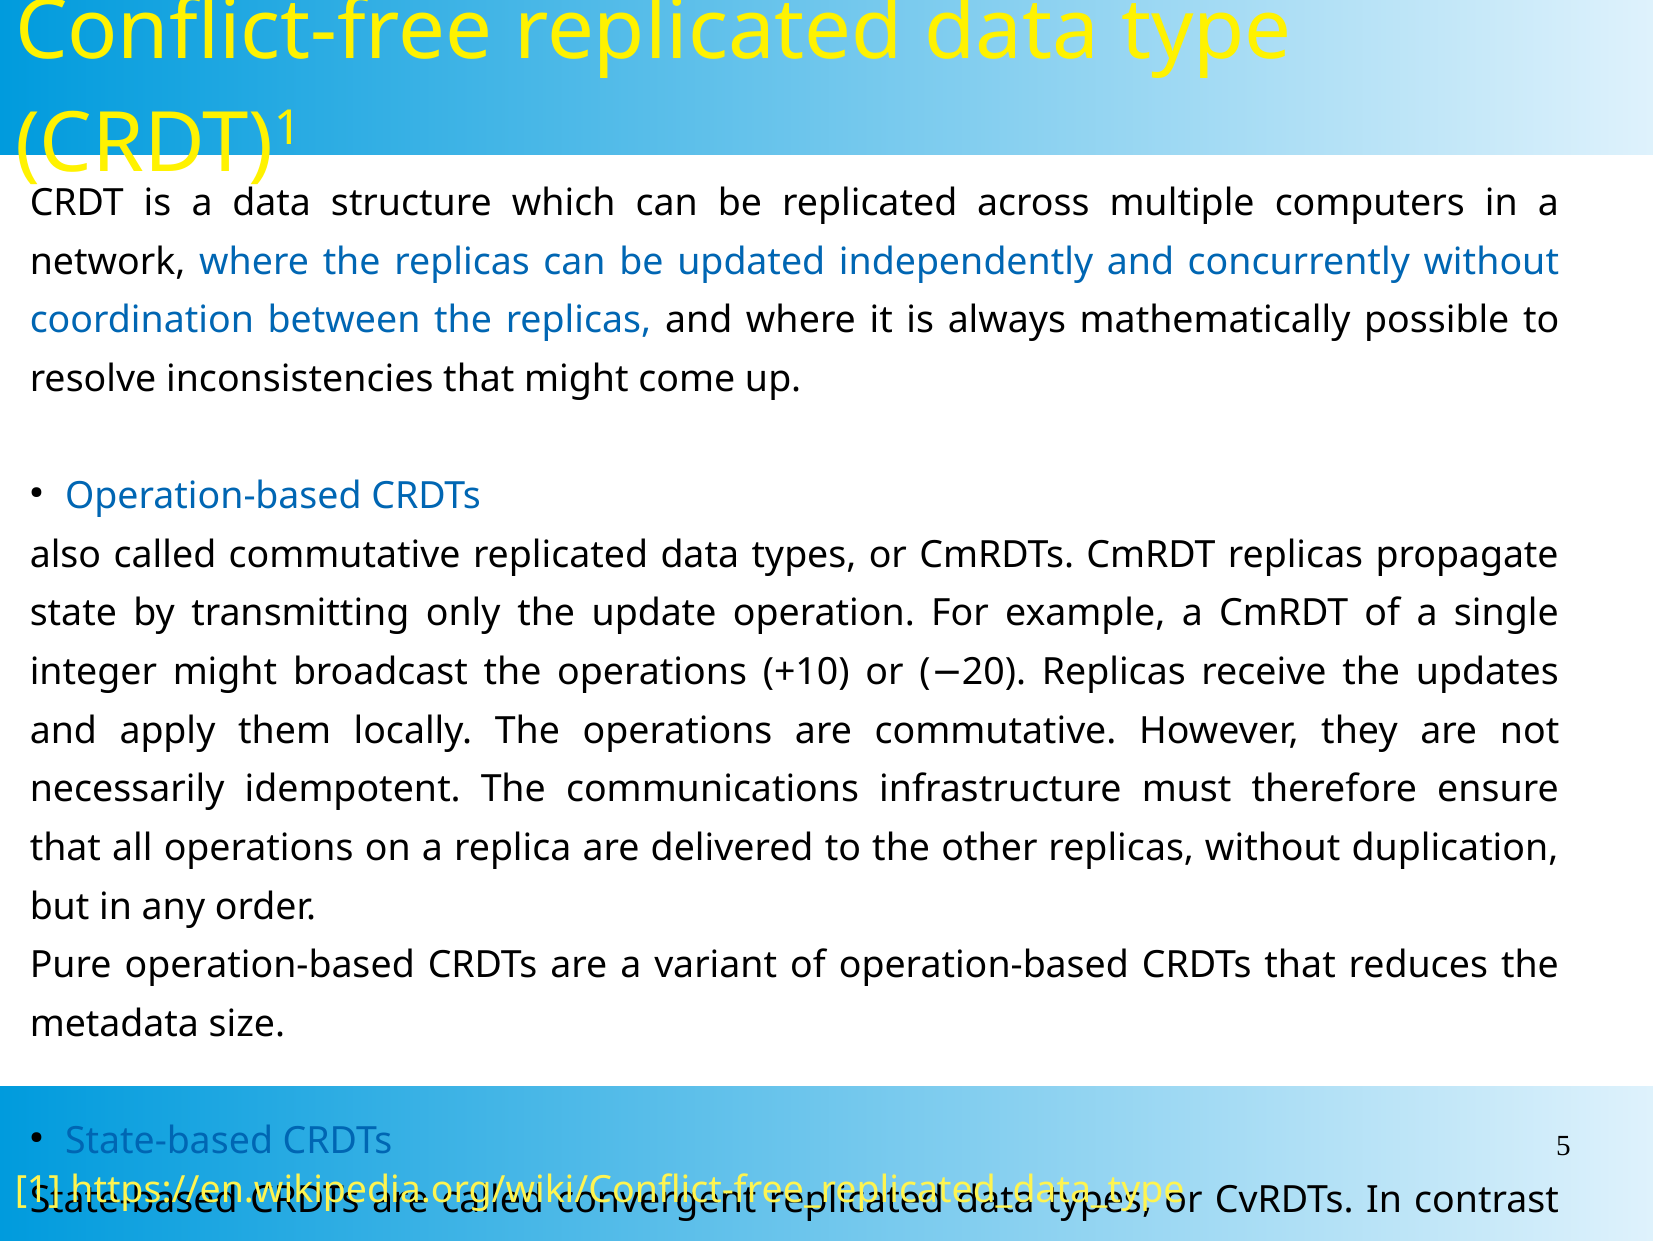

# Conflict-free replicated data type (CRDT)1
CRDT is a data structure which can be replicated across multiple computers in a network, where the replicas can be updated independently and concurrently without coordination between the replicas, and where it is always mathematically possible to resolve inconsistencies that might come up.
Operation-based CRDTs
also called commutative replicated data types, or CmRDTs. CmRDT replicas propagate state by transmitting only the update operation. For example, a CmRDT of a single integer might broadcast the operations (+10) or (−20). Replicas receive the updates and apply them locally. The operations are commutative. However, they are not necessarily idempotent. The communications infrastructure must therefore ensure that all operations on a replica are delivered to the other replicas, without duplication, but in any order.
Pure operation-based CRDTs are a variant of operation-based CRDTs that reduces the metadata size.
State-based CRDTs
State-based CRDTs are called convergent replicated data types, or CvRDTs. In contrast to CmRDTs, CvRDTs send their full local state to other replicas, where the states are merged by a function which must be commutative, associative, and idempotent. The merge function provides a join for any pair of replica states, so the set of all states forms a semilattice. The update function must monotonically increase the internal state, according to the same partial order rules as the semilattice.
Delta state CRDTs (or simply Delta CRDTs) are optimized state-based CRDTs where only recently applied changes to a state are disseminated instead of the entire state.
5
[1] https://en.wikipedia.org/wiki/Conflict-free_replicated_data_type